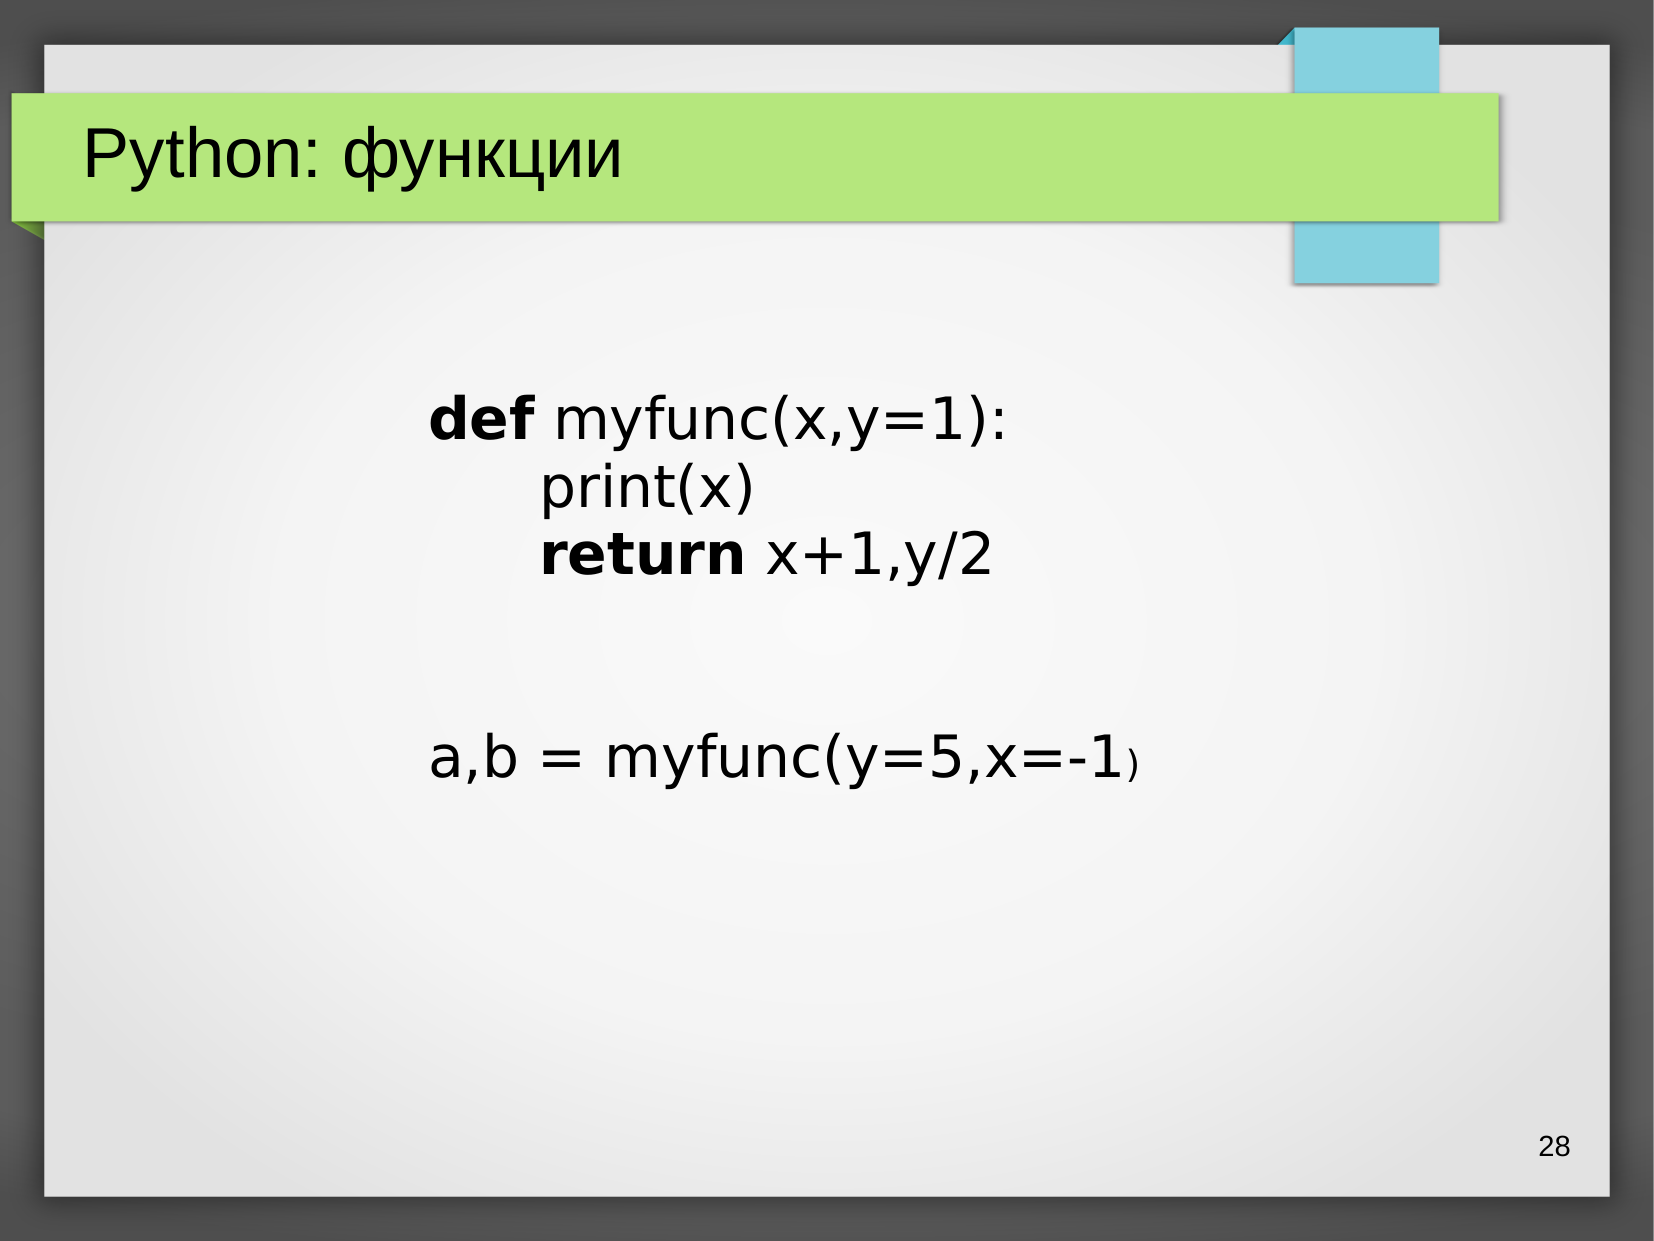

# Python: функции
def myfunc(x,y=1):
 print(x)
 return x+1,y/2
a,b = myfunc(y=5,x=-1)
28